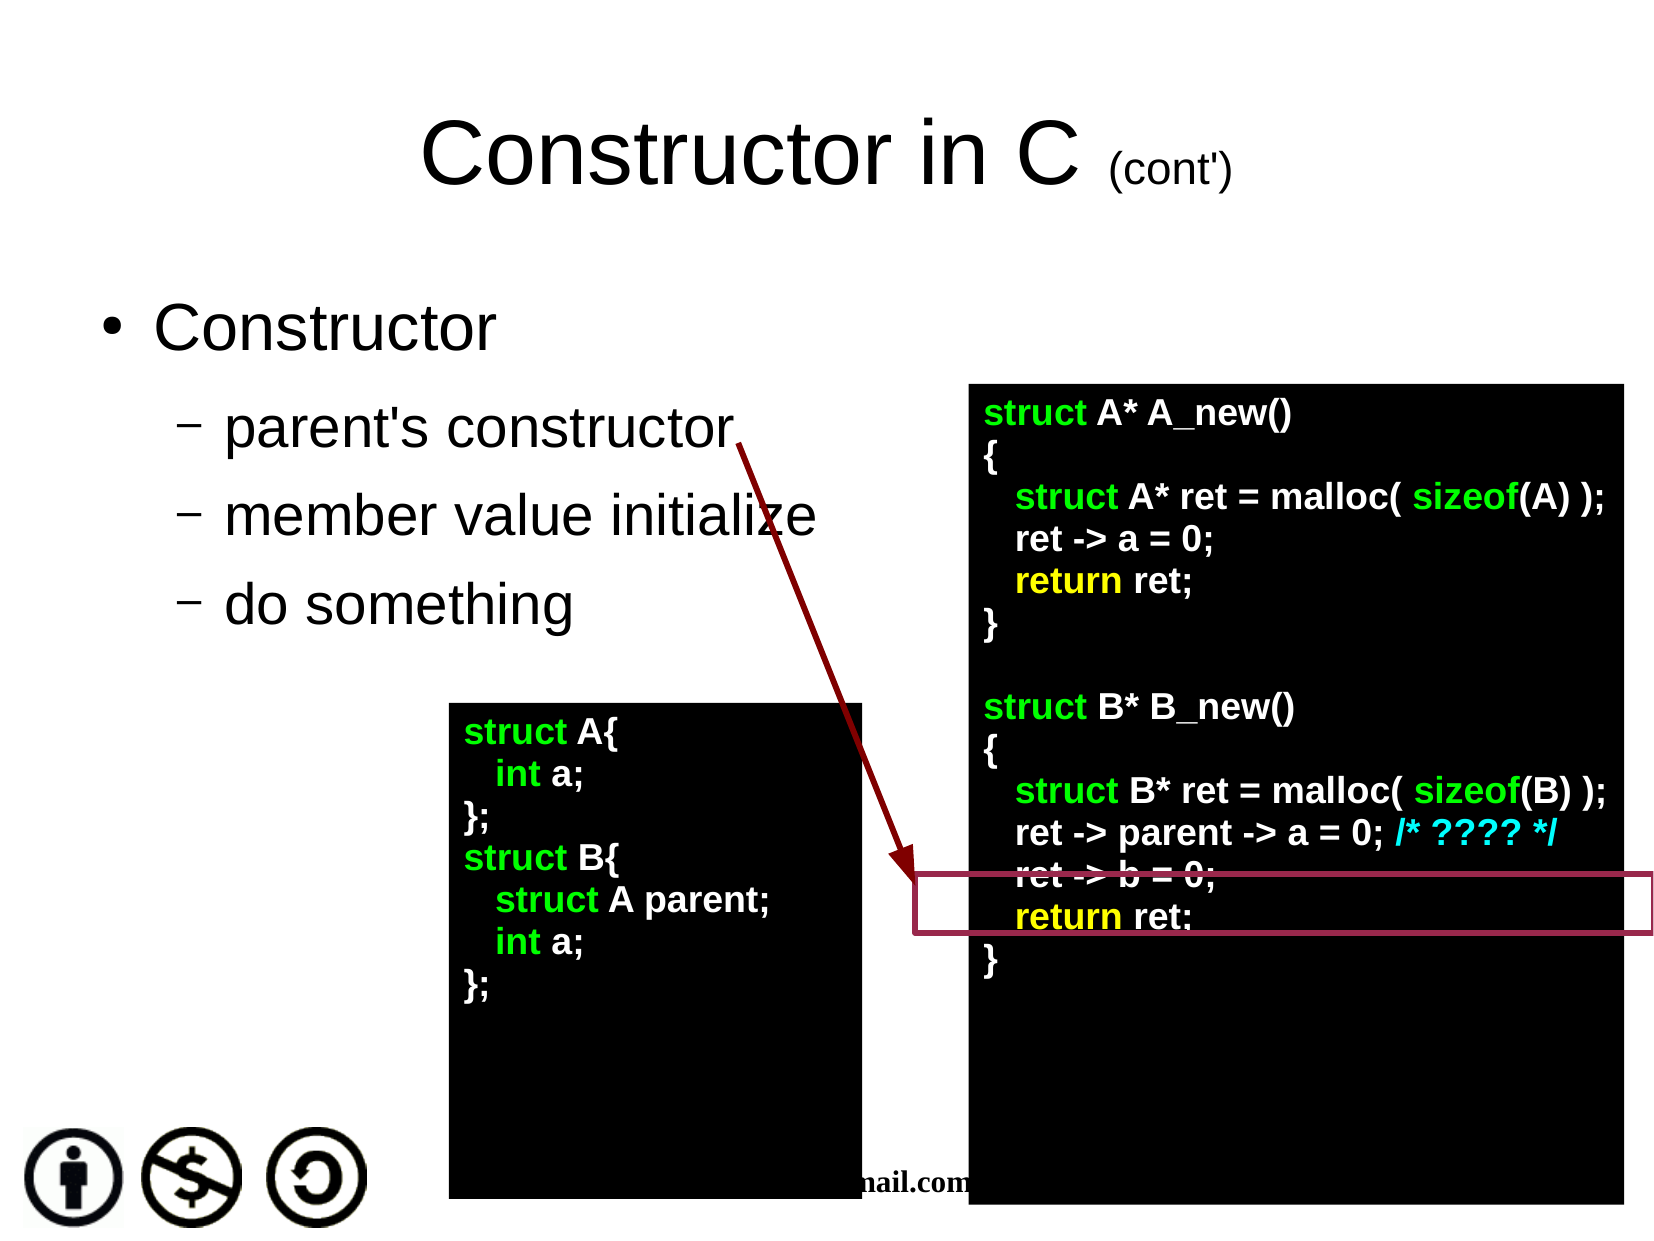

# Constructor in C (cont')
Constructor
parent's constructor
member value initialize
do something
struct A* A_new()
{
 struct A* ret = malloc( sizeof(A) );
 ret -> a = 0;
 return ret;
}
struct B* B_new()
{
 struct B* ret = malloc( sizeof(B) );
 ret -> parent -> a = 0; /* ???? */
 ret -> b = 0;
 return ret;
}
struct A{
 int a;
};
struct B{
 struct A parent;
 int a;
};